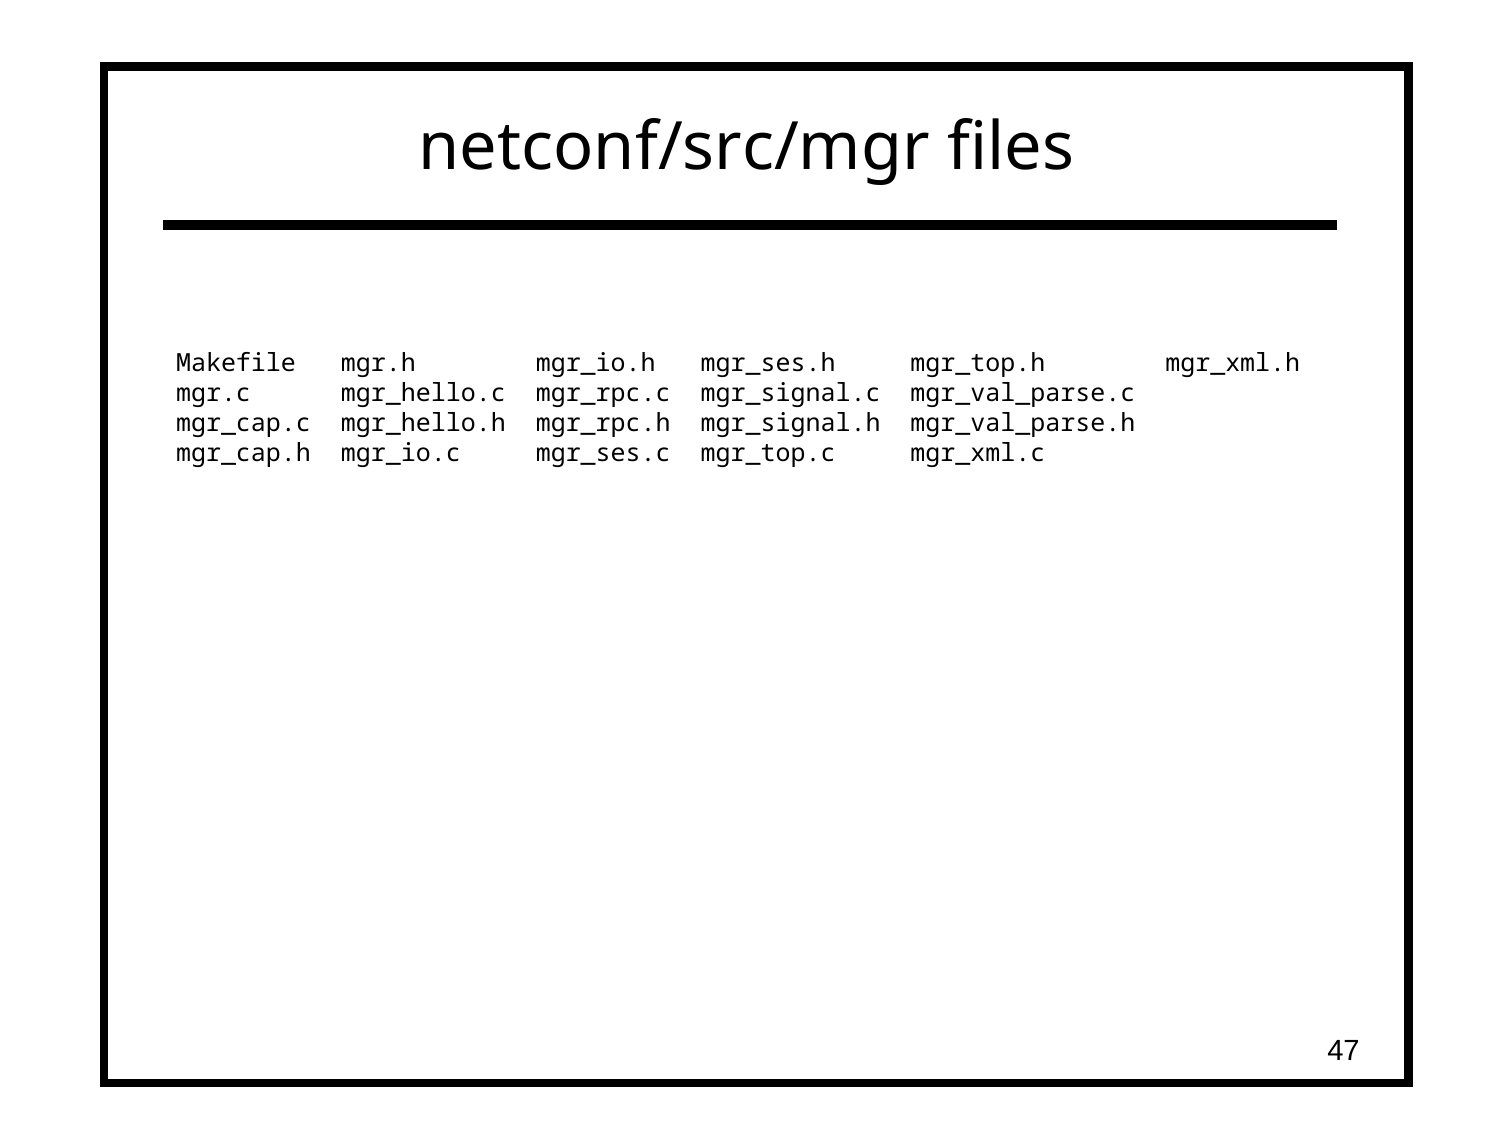

# netconf/src/mgr files
Makefile mgr.h mgr_io.h mgr_ses.h mgr_top.h mgr_xml.h
mgr.c mgr_hello.c mgr_rpc.c mgr_signal.c mgr_val_parse.c
mgr_cap.c mgr_hello.h mgr_rpc.h mgr_signal.h mgr_val_parse.h
mgr_cap.h mgr_io.c mgr_ses.c mgr_top.c mgr_xml.c
47